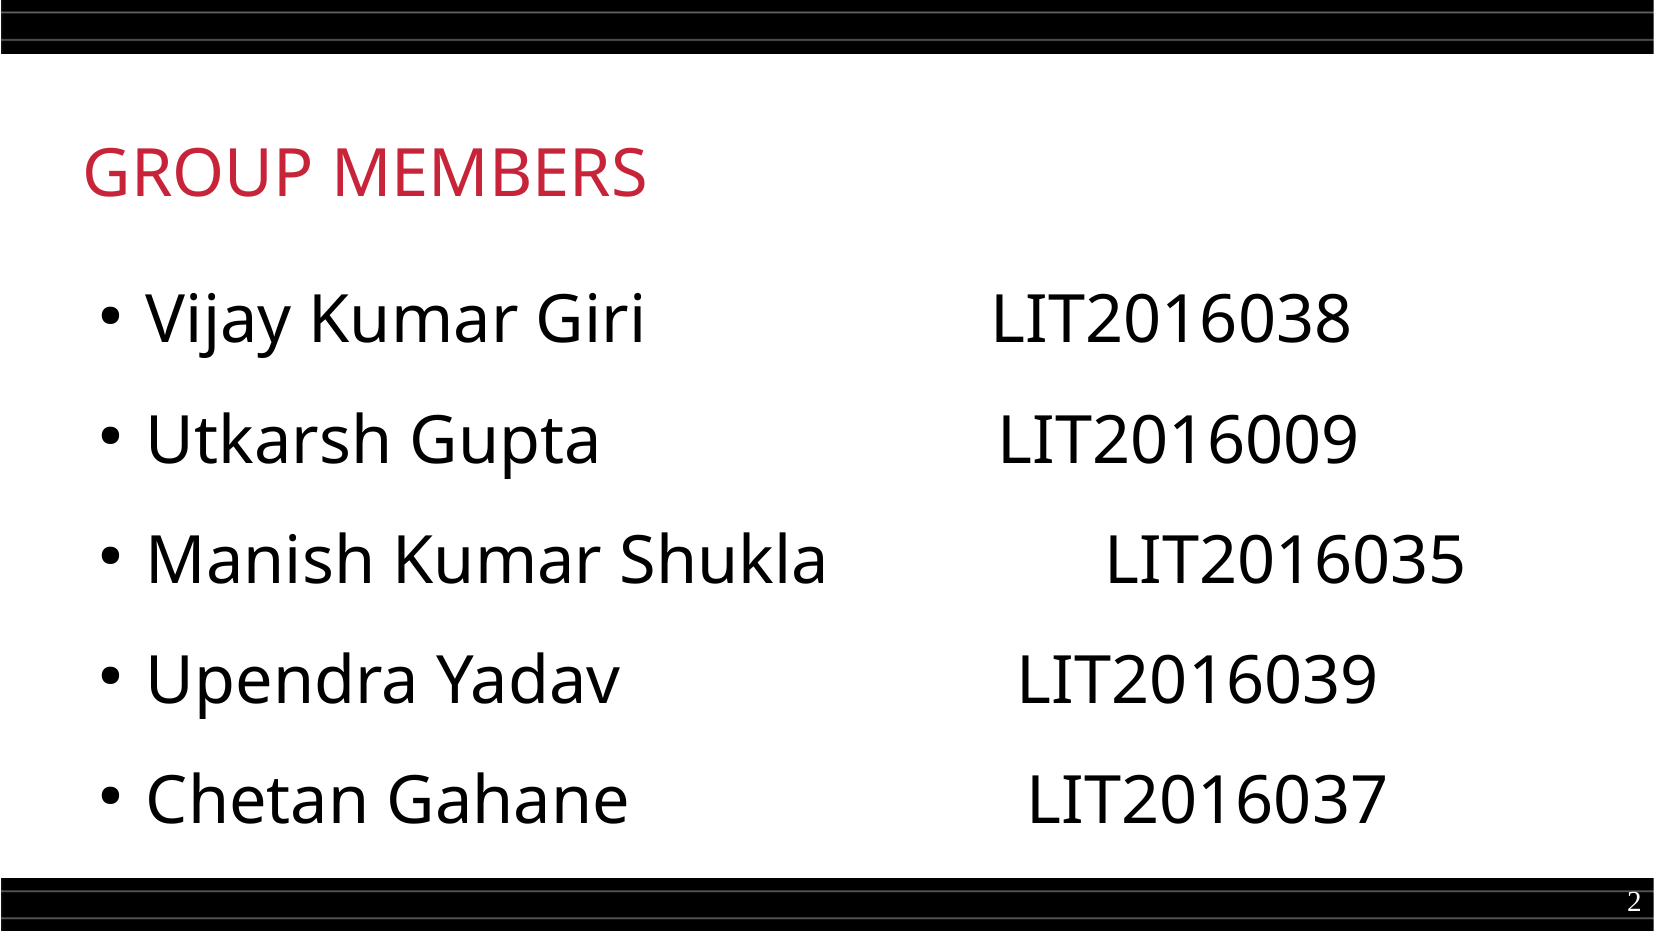

# GROUP MEMBERS
Vijay Kumar Giri LIT2016038
Utkarsh Gupta LIT2016009
Manish Kumar Shukla LIT2016035
Upendra Yadav LIT2016039
Chetan Gahane LIT2016037